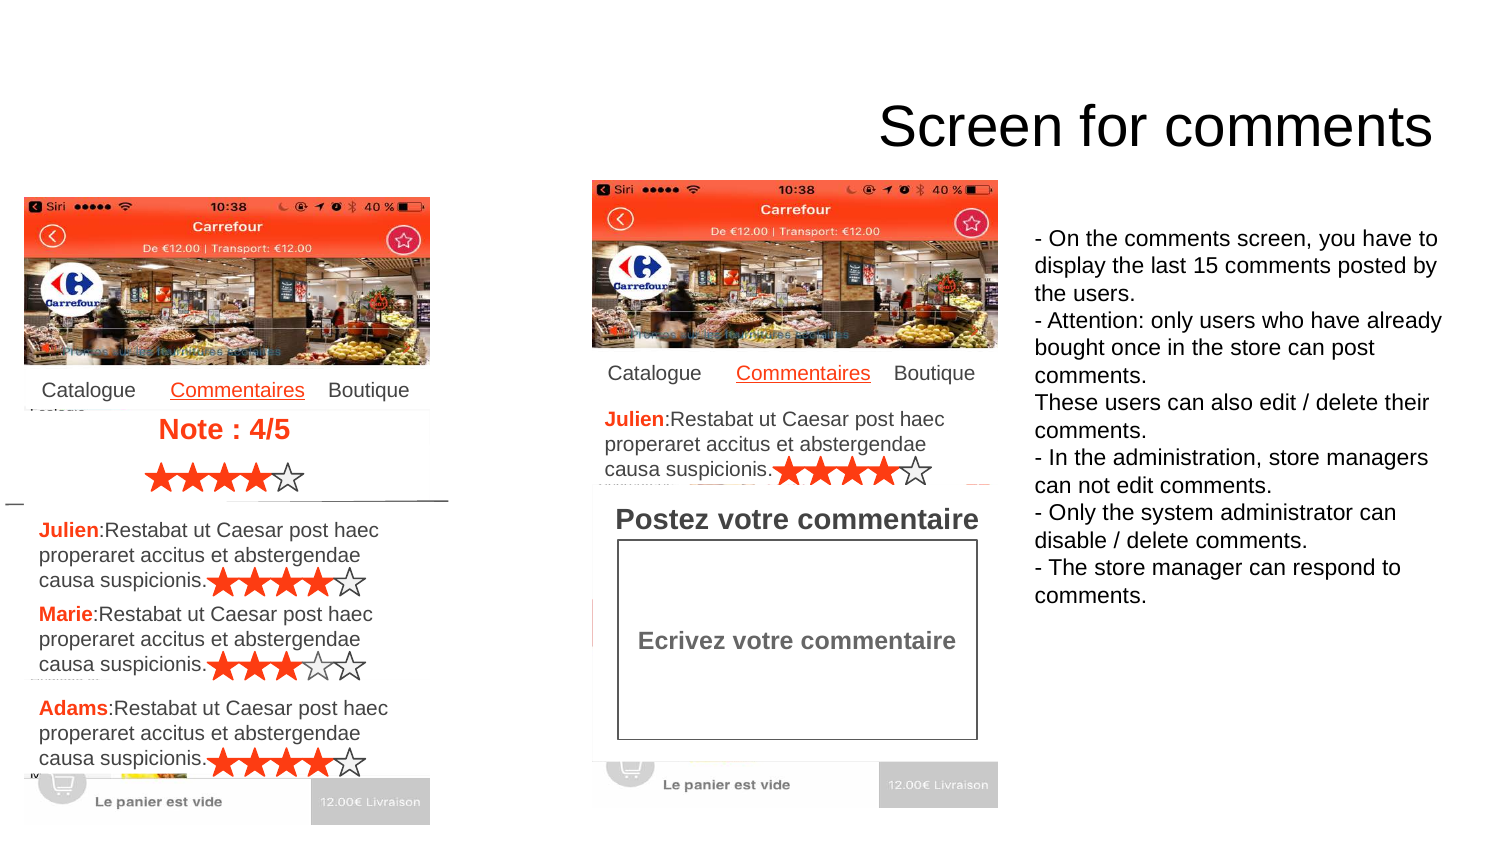

# Screen for comments
- On the comments screen, you have to display the last 15 comments posted by the users.
- Attention: only users who have already bought once in the store can post comments.
These users can also edit / delete their comments.
- In the administration, store managers can not edit comments.
- Only the system administrator can disable / delete comments.
- The store manager can respond to comments.
Catalogue Commentaires Boutique
Catalogue Commentaires Boutique
Julien:Restabat ut Caesar post haec properaret accitus et abstergendae causa suspicionis.
Note : 4/5
Postez votre commentaire
Postez votre commentaire
Julien:Restabat ut Caesar post haec properaret accitus et abstergendae causa suspicionis.
Ecrivez votre commentaire
Marie:Restabat ut Caesar post haec properaret accitus et abstergendae causa suspicionis.
Adams:Restabat ut Caesar post haec properaret accitus et abstergendae causa suspicionis.